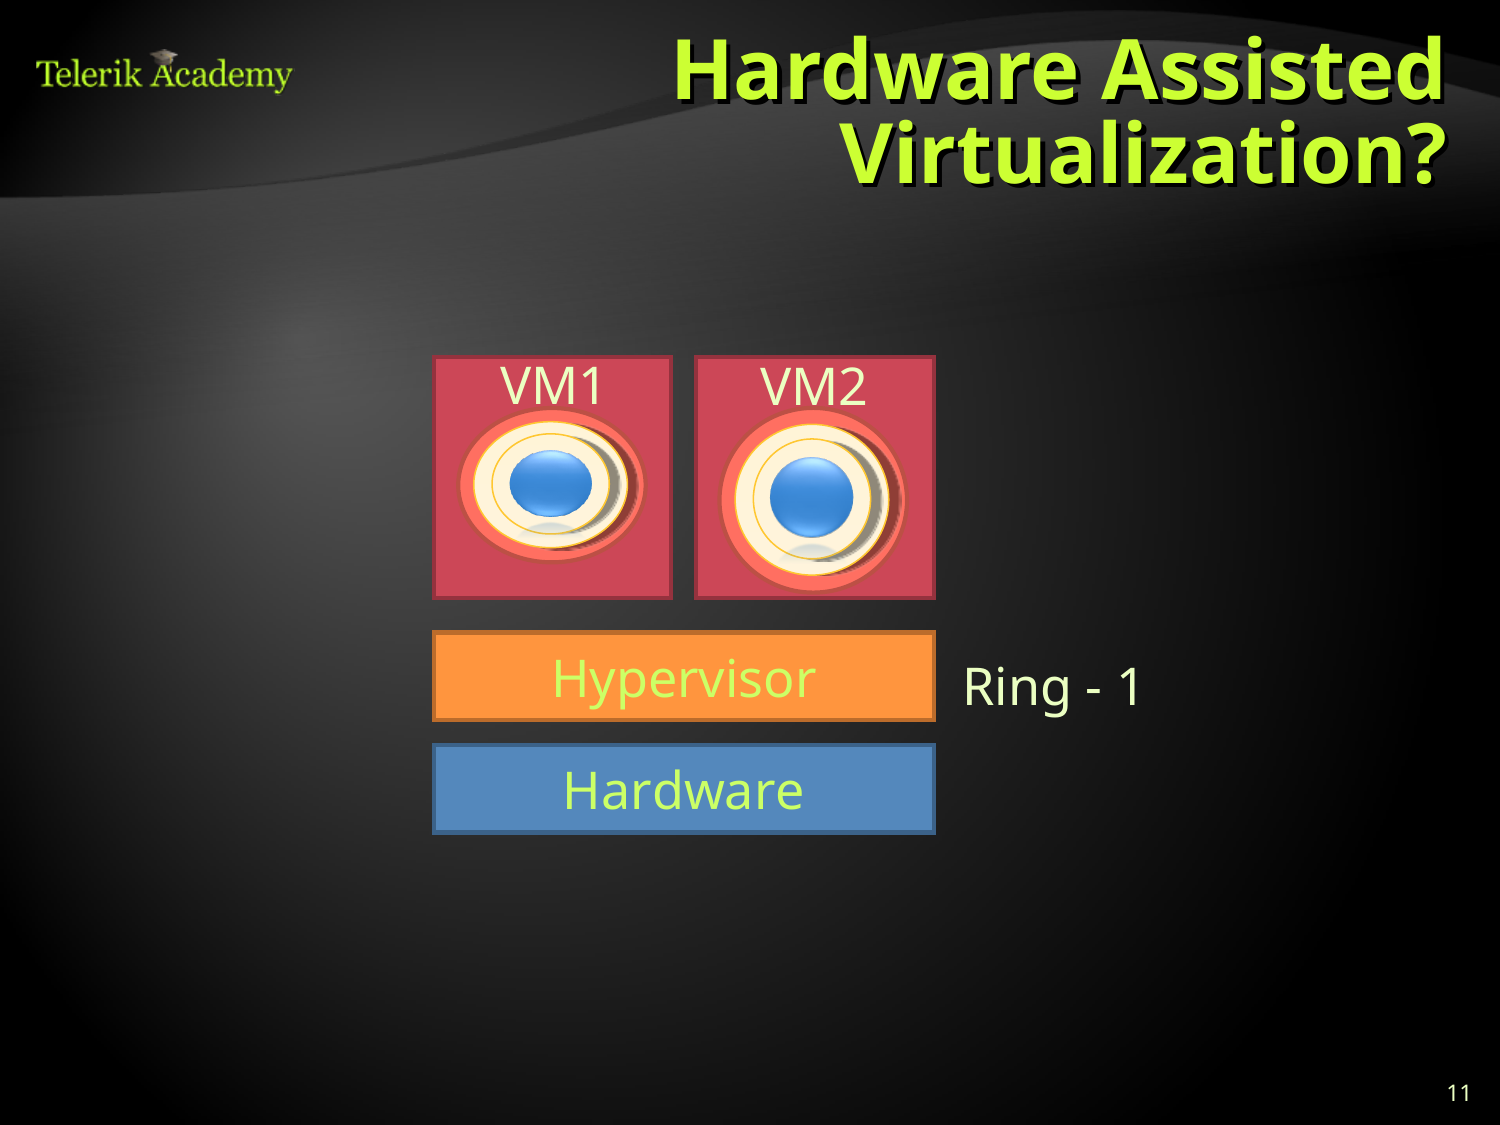

# Hardware Assisted Virtualization?
VM1
VM2
Hypervisor
Ring - 1
Hardware